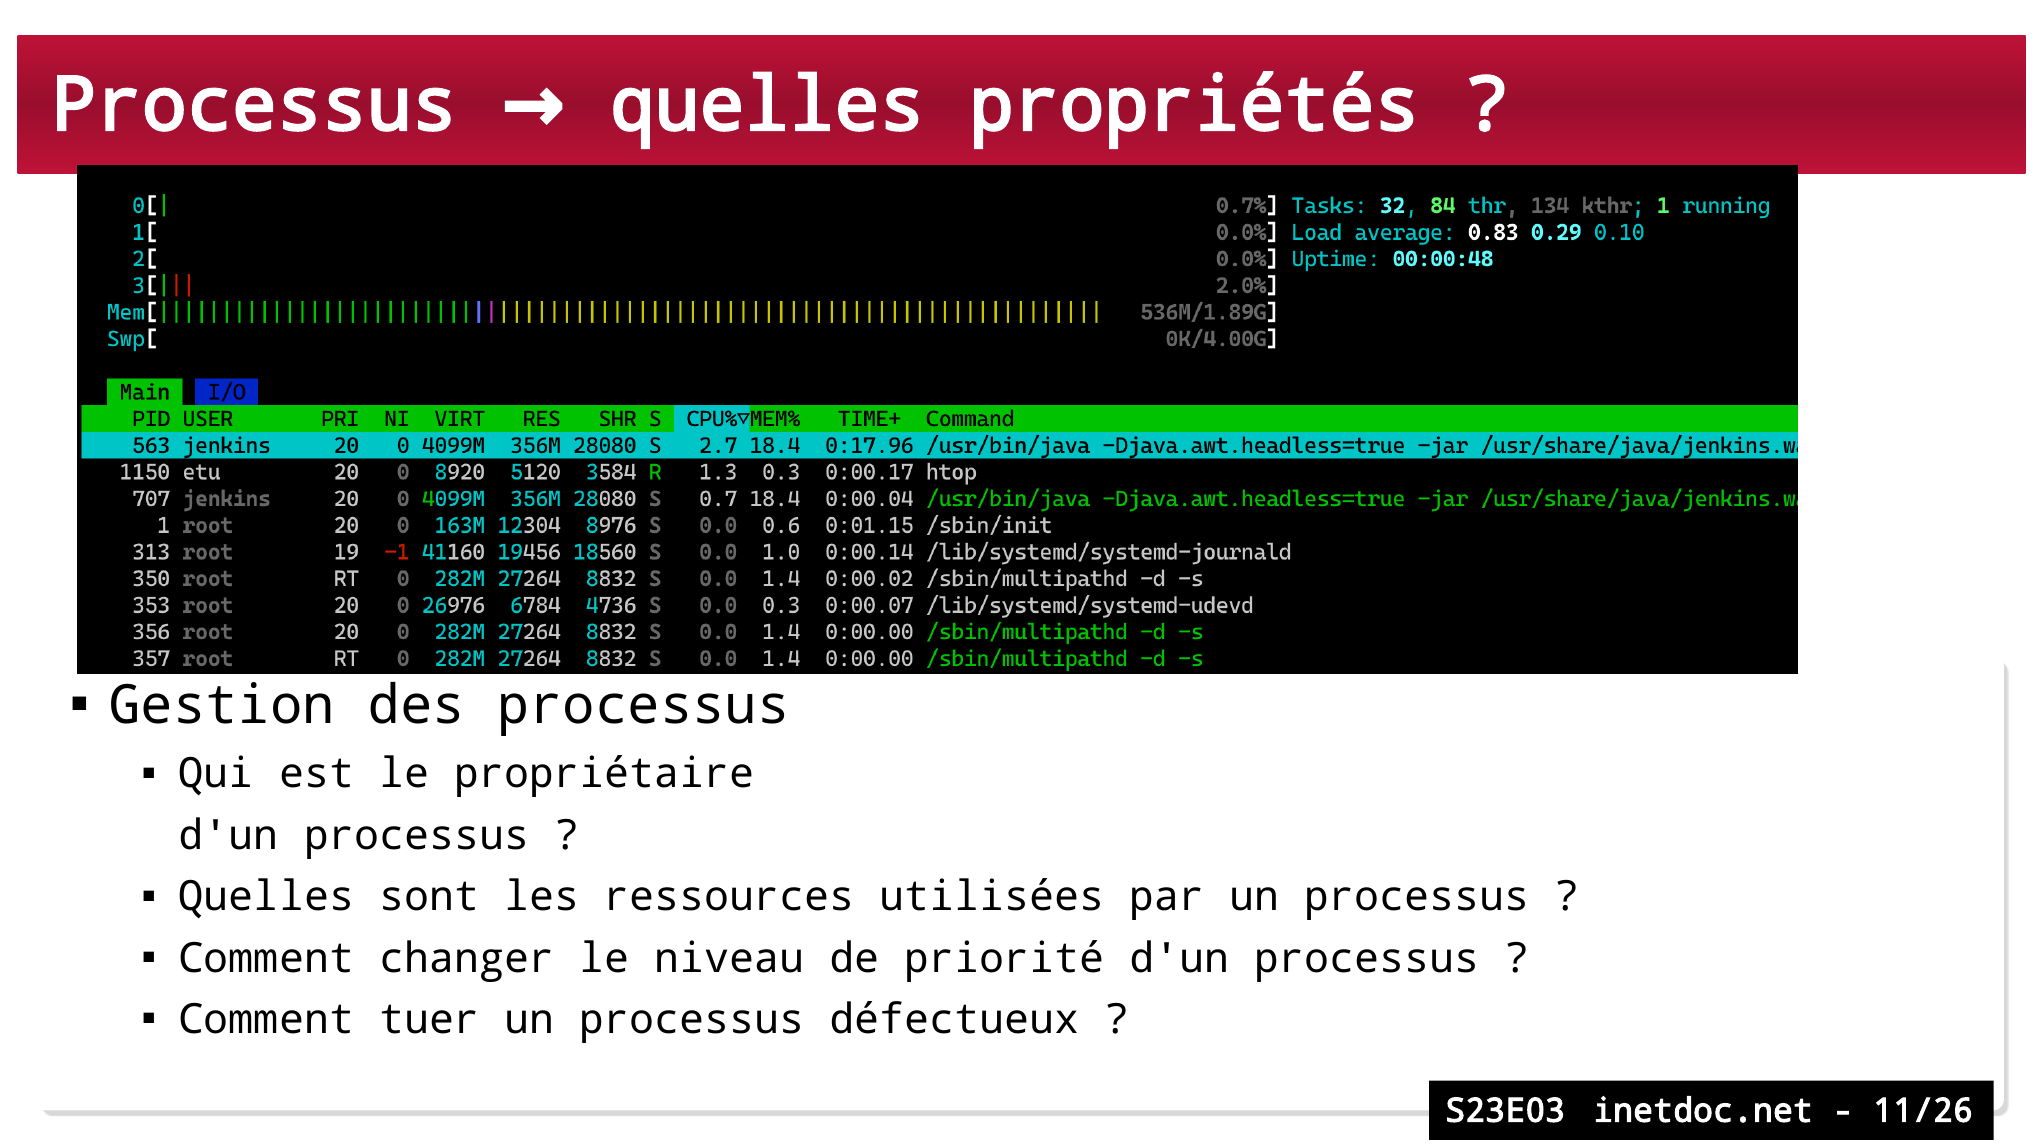

Processus → quelles propriétés ?
Gestion des processus
Qui est le propriétaire
d'un processus ?
Quelles sont les ressources utilisées par un processus ?
Comment changer le niveau de priorité d'un processus ?
Comment tuer un processus défectueux ?
S23E03	inetdoc.net - /26